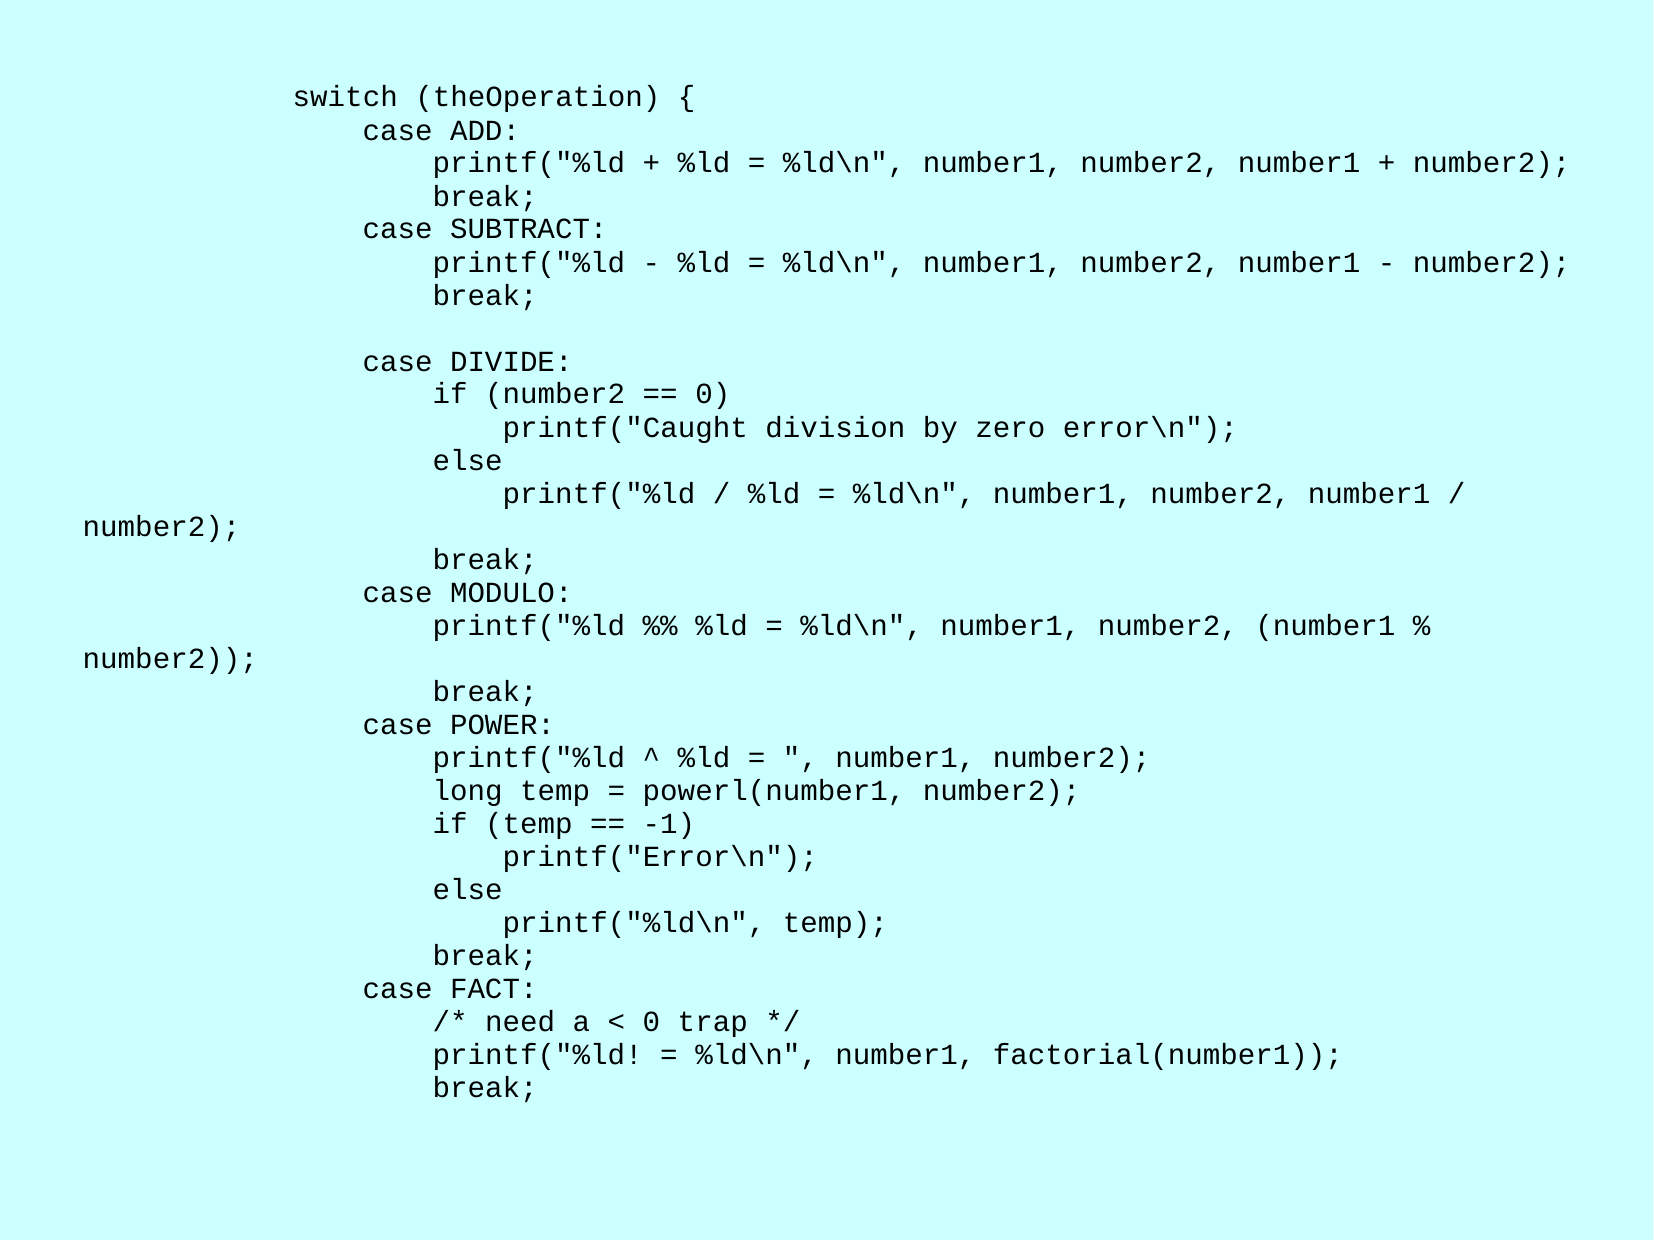

# switch (theOperation) {
 case ADD:
 printf("%ld + %ld = %ld\n", number1, number2, number1 + number2);
 break;
 case SUBTRACT:
 printf("%ld - %ld = %ld\n", number1, number2, number1 - number2);
 break;
 case DIVIDE:
 if (number2 == 0)
 printf("Caught division by zero error\n");
 else
 printf("%ld / %ld = %ld\n", number1, number2, number1 / number2);
 break;
 case MODULO:
 printf("%ld %% %ld = %ld\n", number1, number2, (number1 % number2));
 break;
 case POWER:
 printf("%ld ^ %ld = ", number1, number2);
 long temp = powerl(number1, number2);
 if (temp == -1)
 printf("Error\n");
 else
 printf("%ld\n", temp);
 break;
 case FACT:
 /* need a < 0 trap */
 printf("%ld! = %ld\n", number1, factorial(number1));
 break;